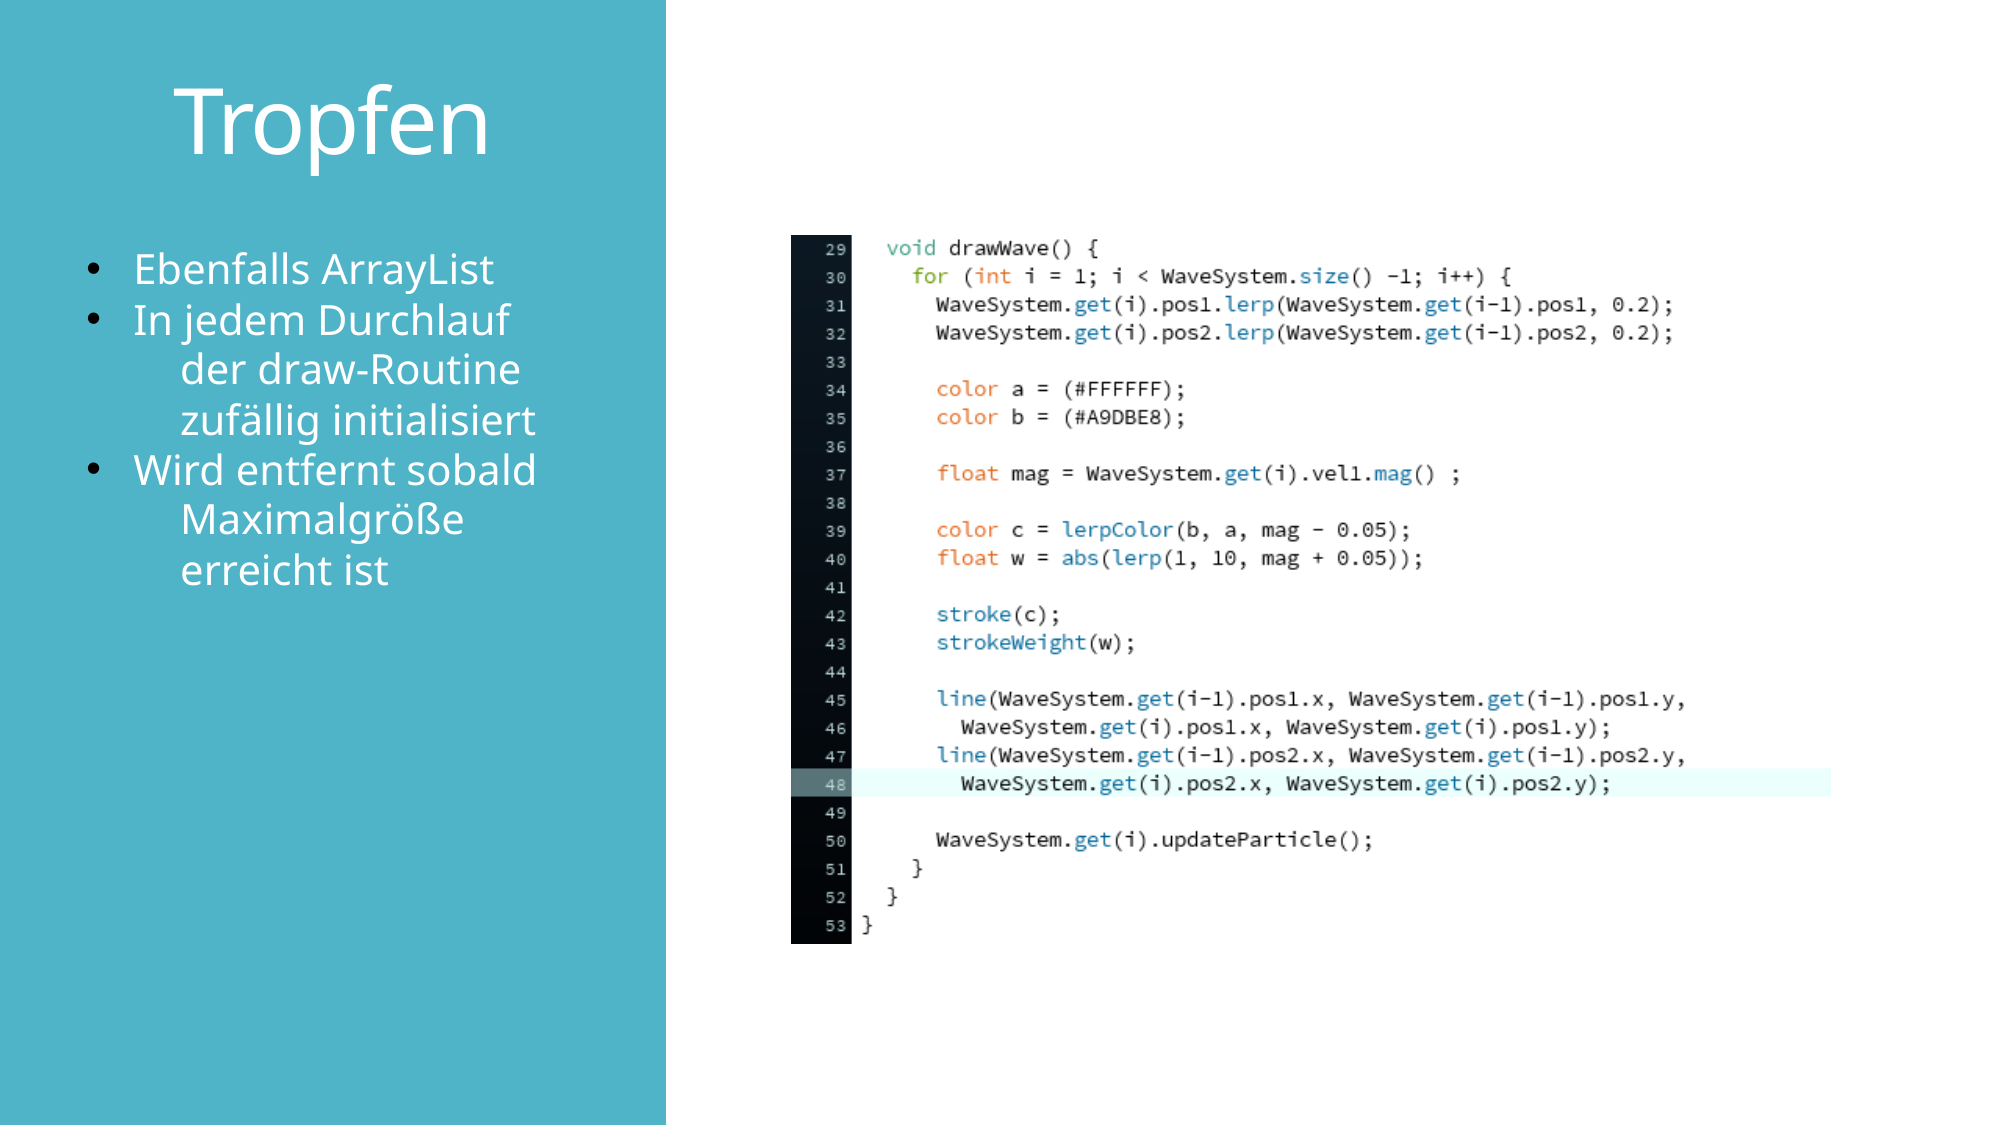

# Tropfen
Ebenfalls ArrayList
In jedem Durchlauf der draw-Routine zufällig initialisiert
Wird entfernt sobald Maximalgröße erreicht ist